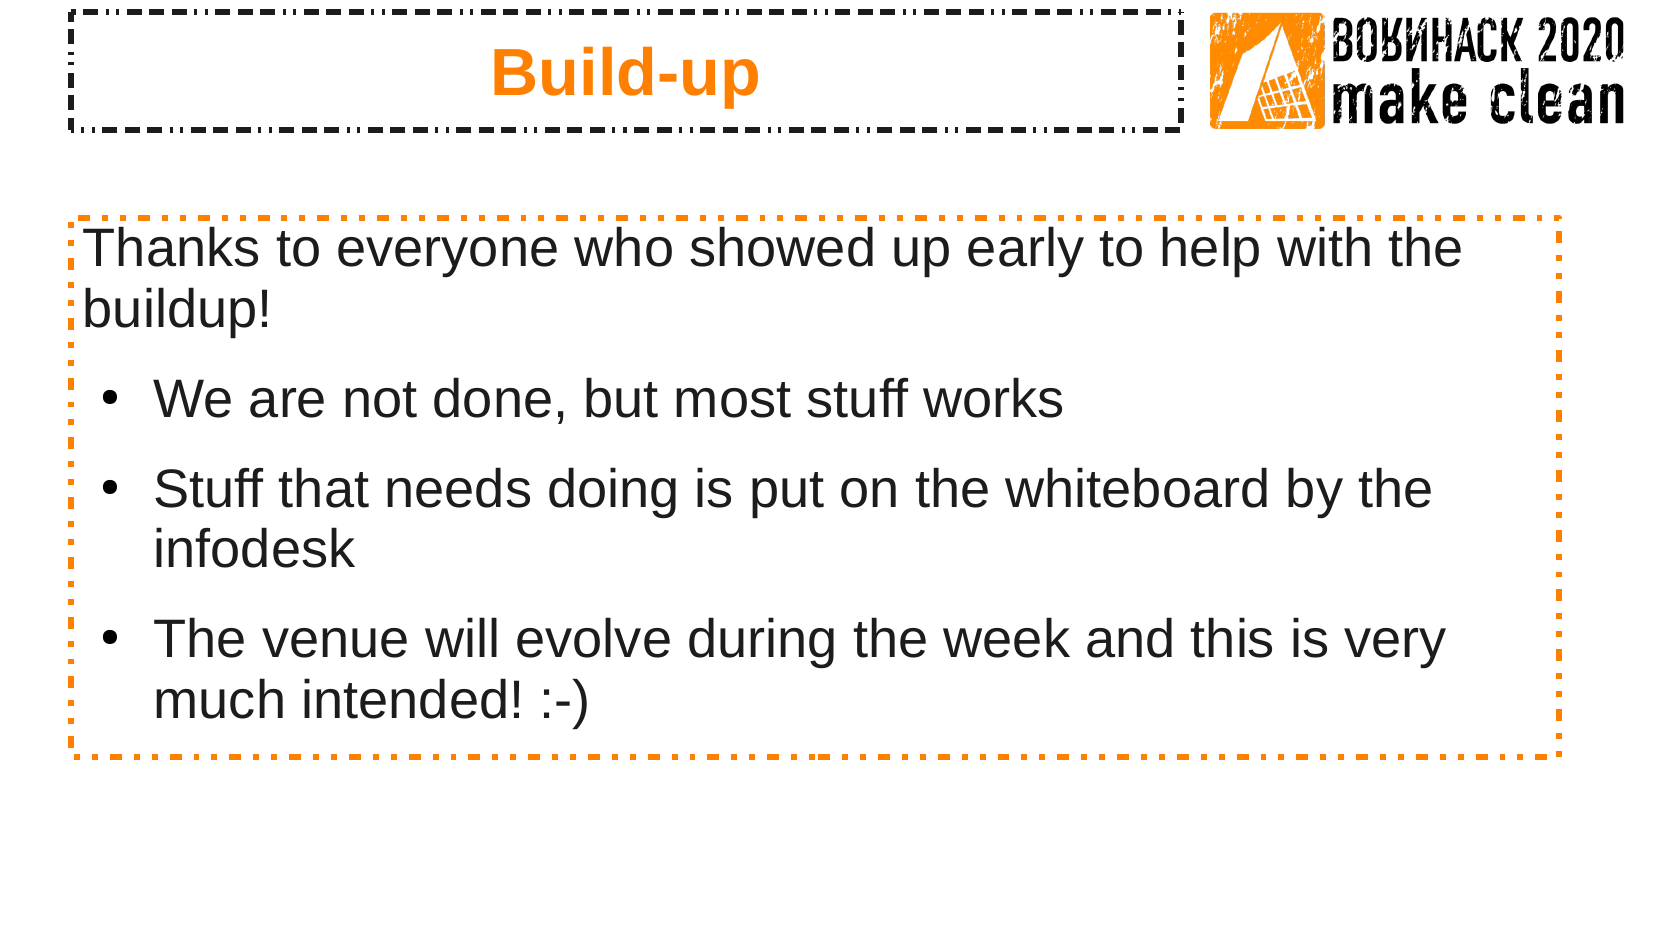

# Build-up
Thanks to everyone who showed up early to help with the buildup!
We are not done, but most stuff works
Stuff that needs doing is put on the whiteboard by the infodesk
The venue will evolve during the week and this is very much intended! :-)